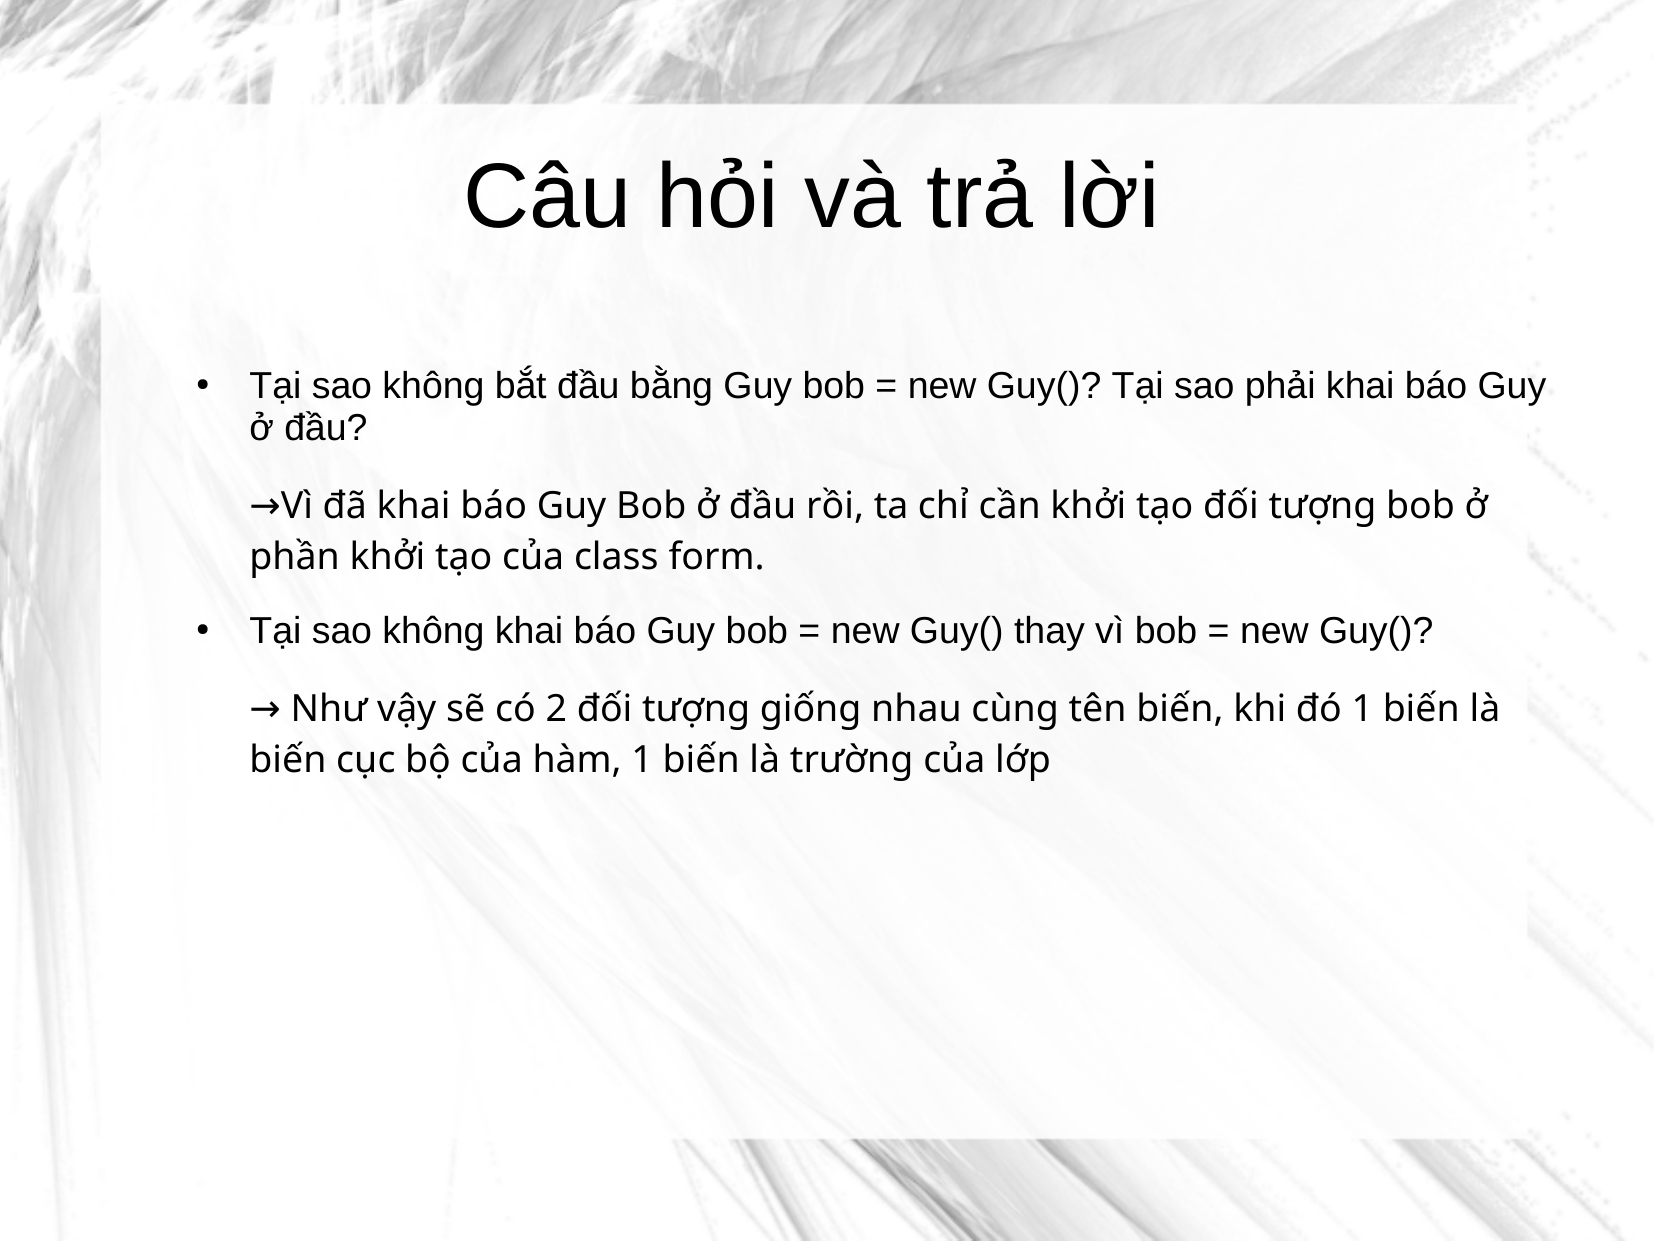

# Câu hỏi và trả lời
Tại sao không bắt đầu bằng Guy bob = new Guy()? Tại sao phải khai báo Guy ở đầu?
→Vì đã khai báo Guy Bob ở đầu rồi, ta chỉ cần khởi tạo đối tượng bob ở phần khởi tạo của class form.
Tại sao không khai báo Guy bob = new Guy() thay vì bob = new Guy()?
→ Như vậy sẽ có 2 đối tượng giống nhau cùng tên biến, khi đó 1 biến là biến cục bộ của hàm, 1 biến là trường của lớp